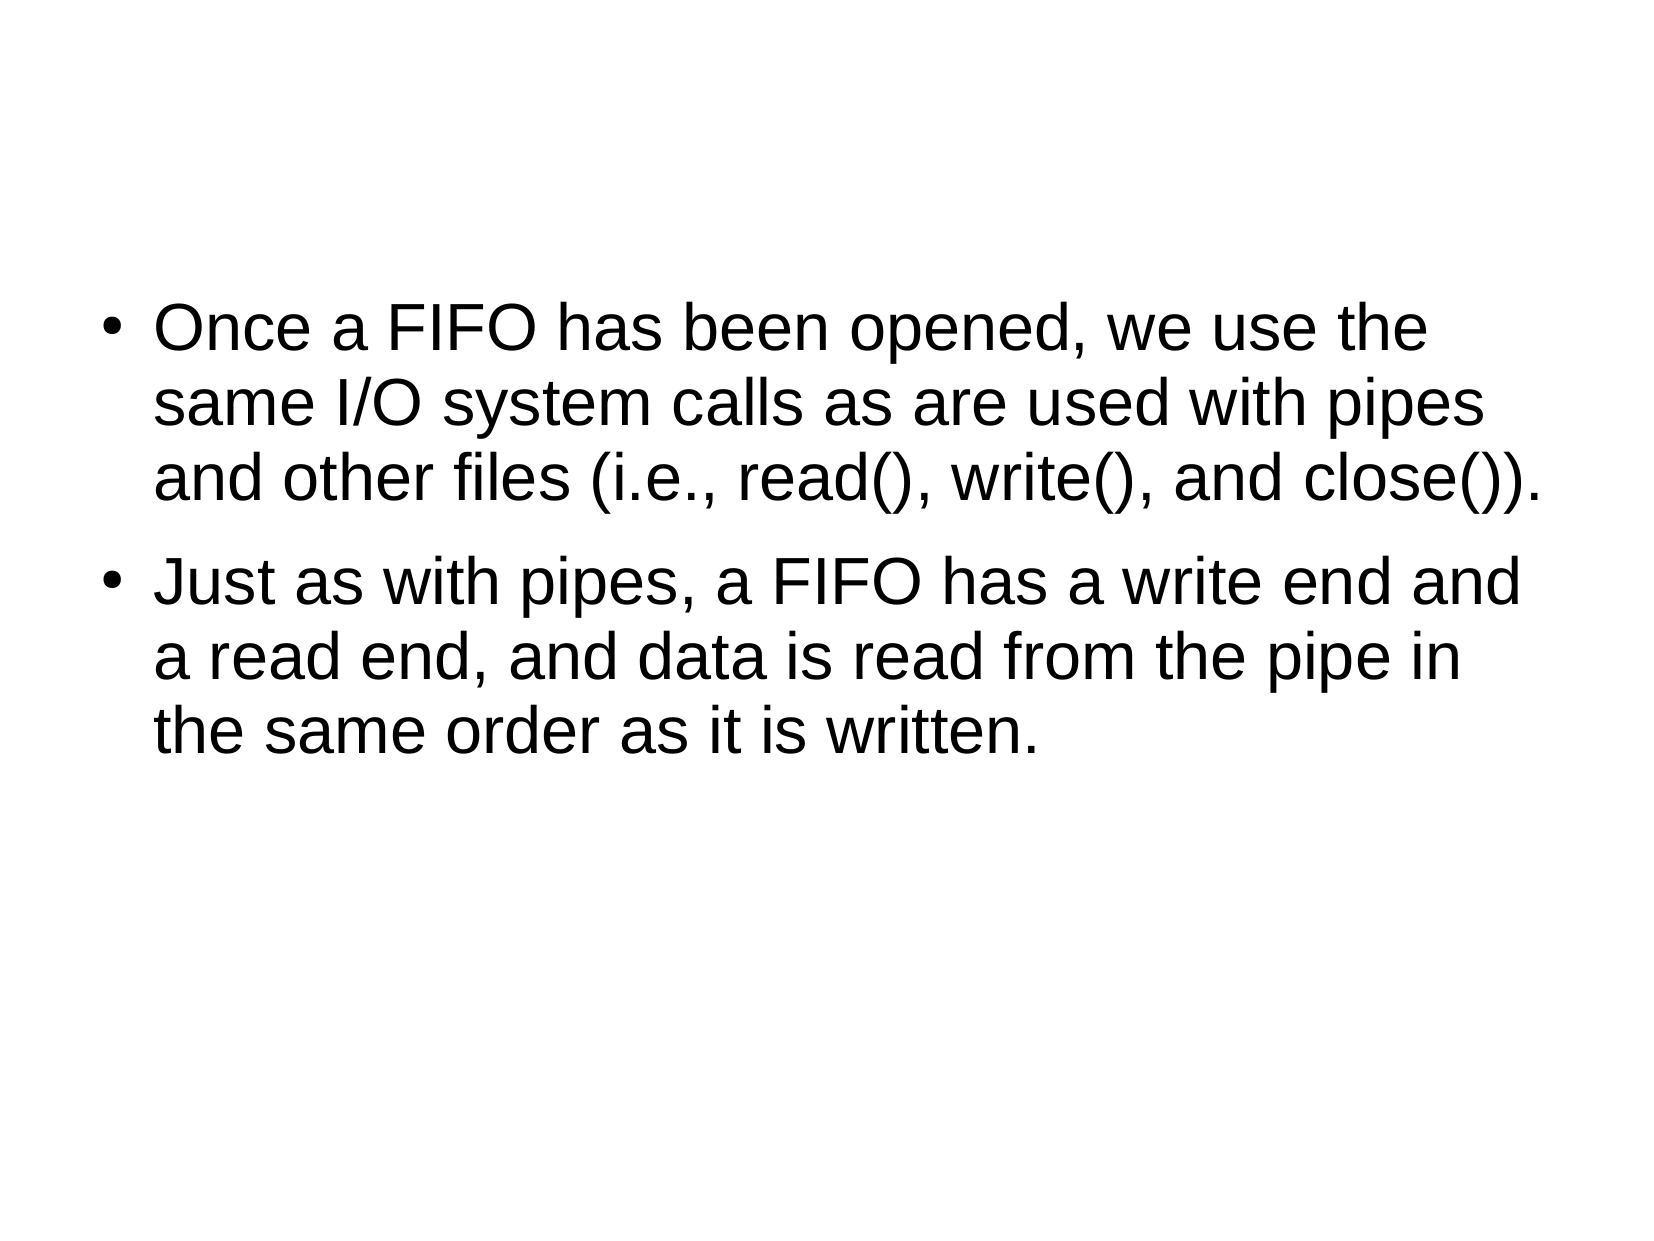

#
Once a FIFO has been opened, we use the same I/O system calls as are used with pipes and other files (i.e., read(), write(), and close()).
Just as with pipes, a FIFO has a write end and a read end, and data is read from the pipe in the same order as it is written.